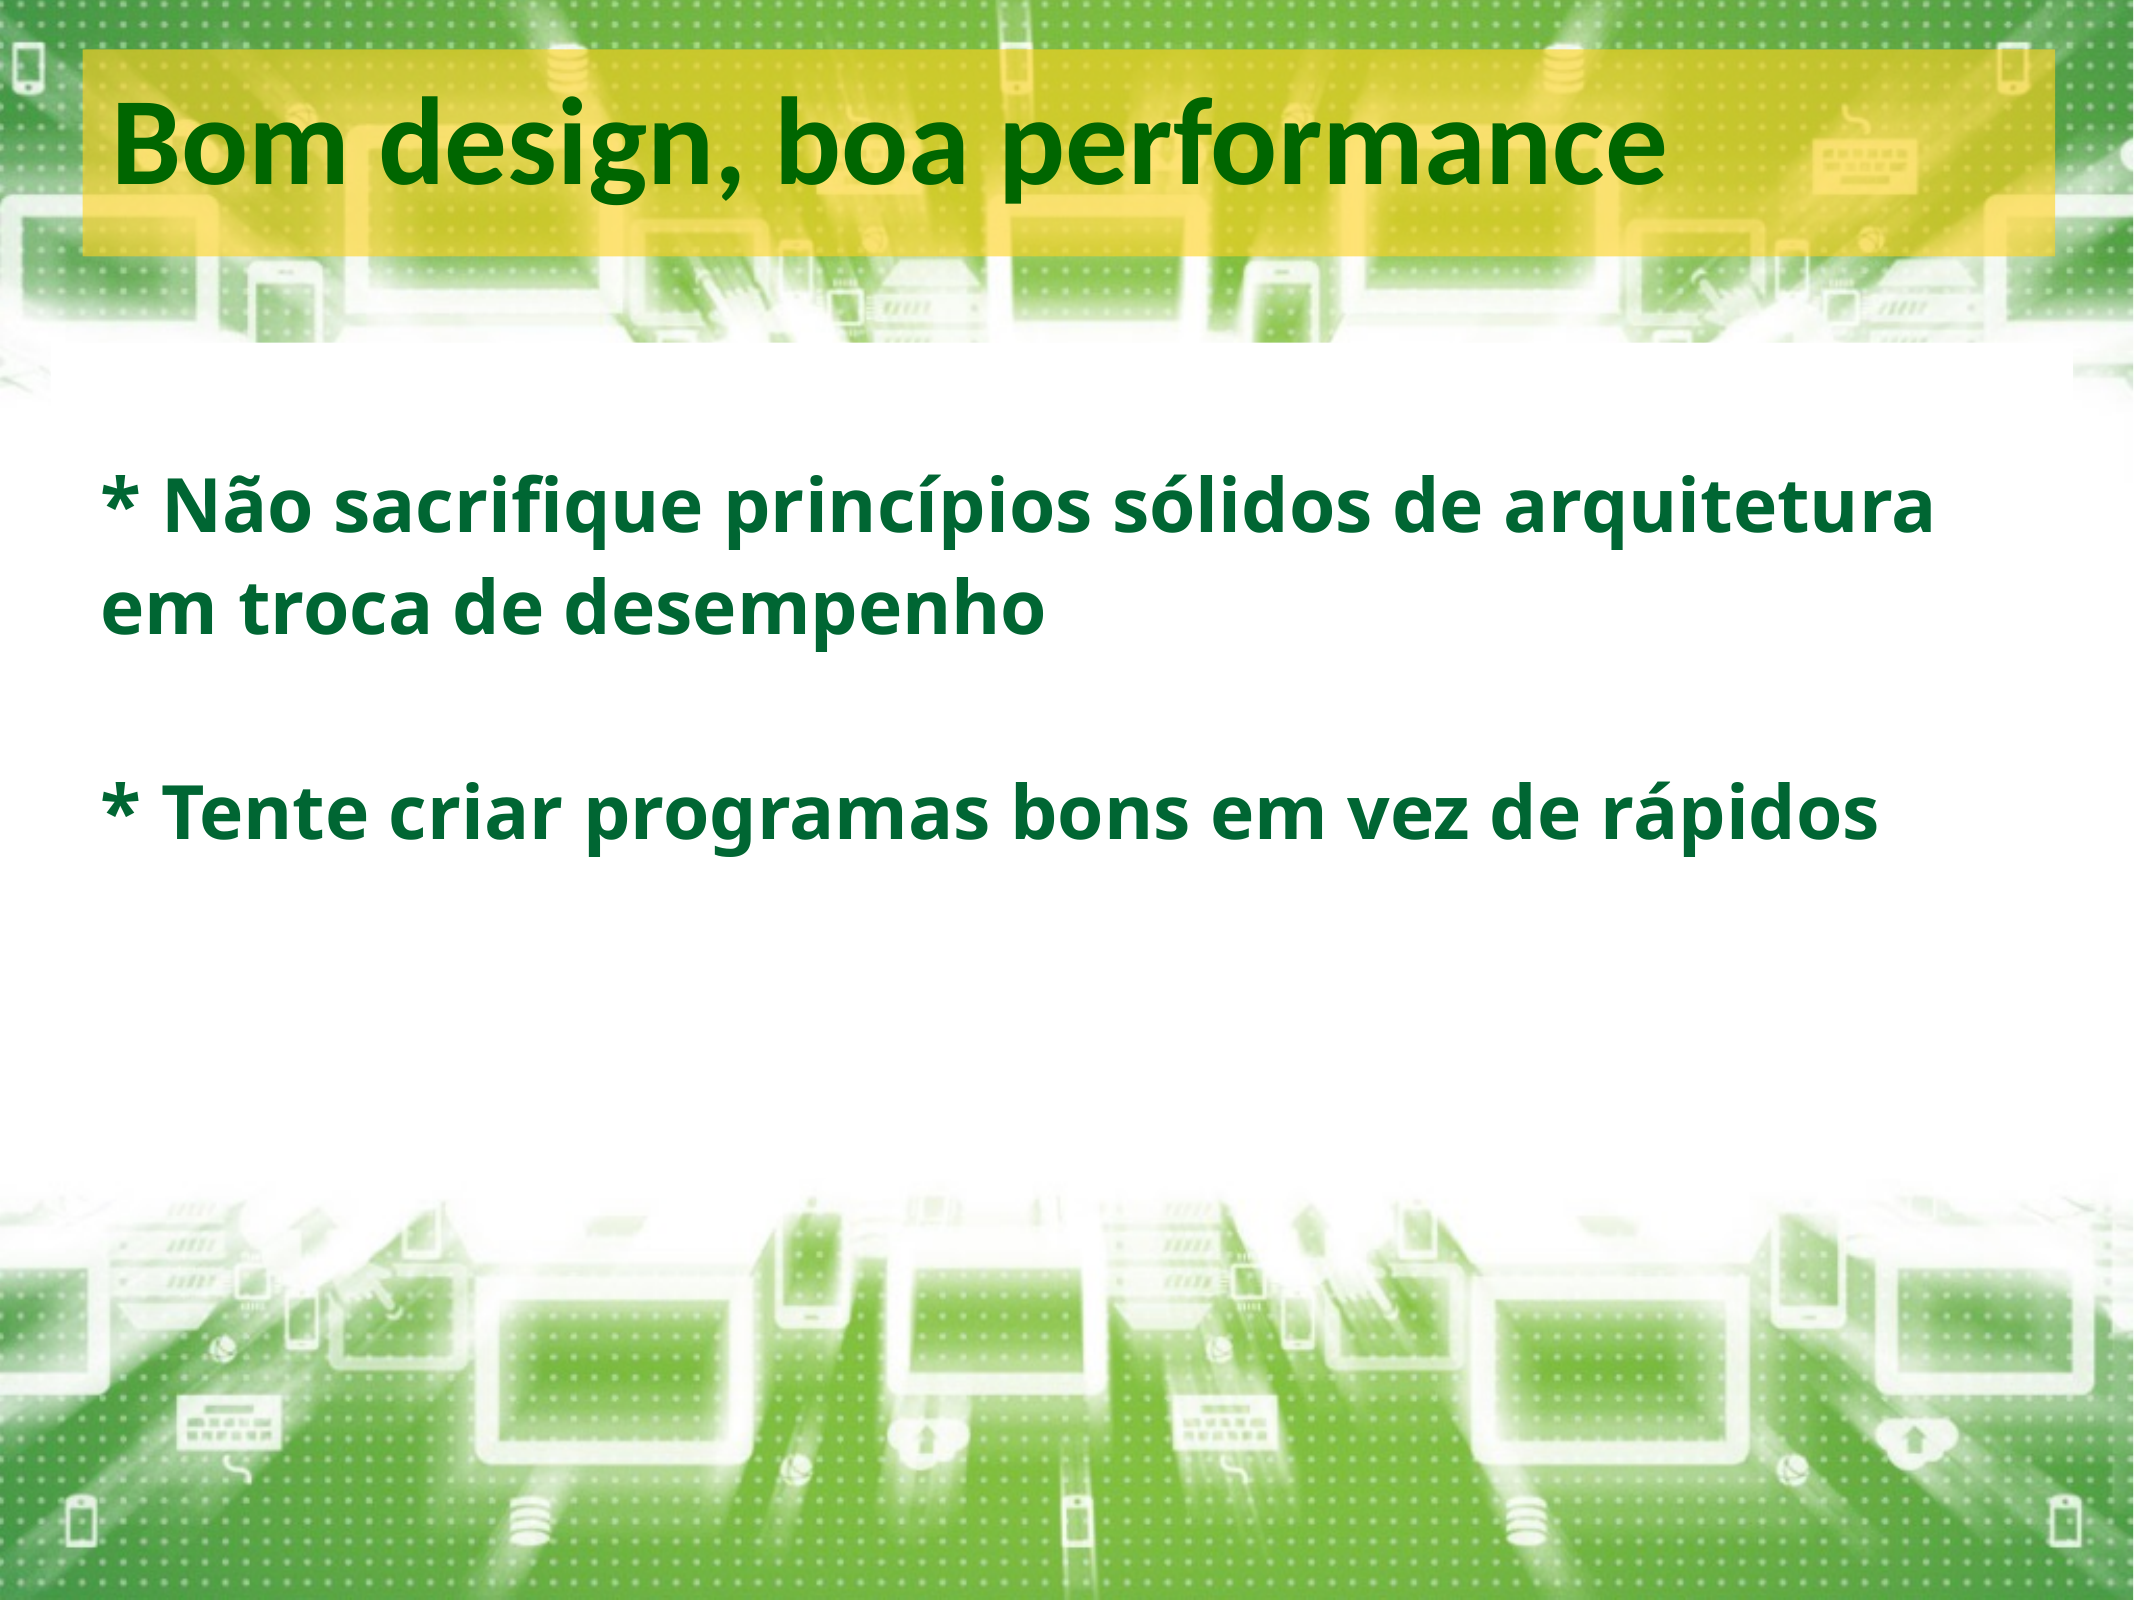

# Bom design, boa performance
* Não sacrifique princípios sólidos de arquitetura em troca de desempenho
* Tente criar programas bons em vez de rápidos